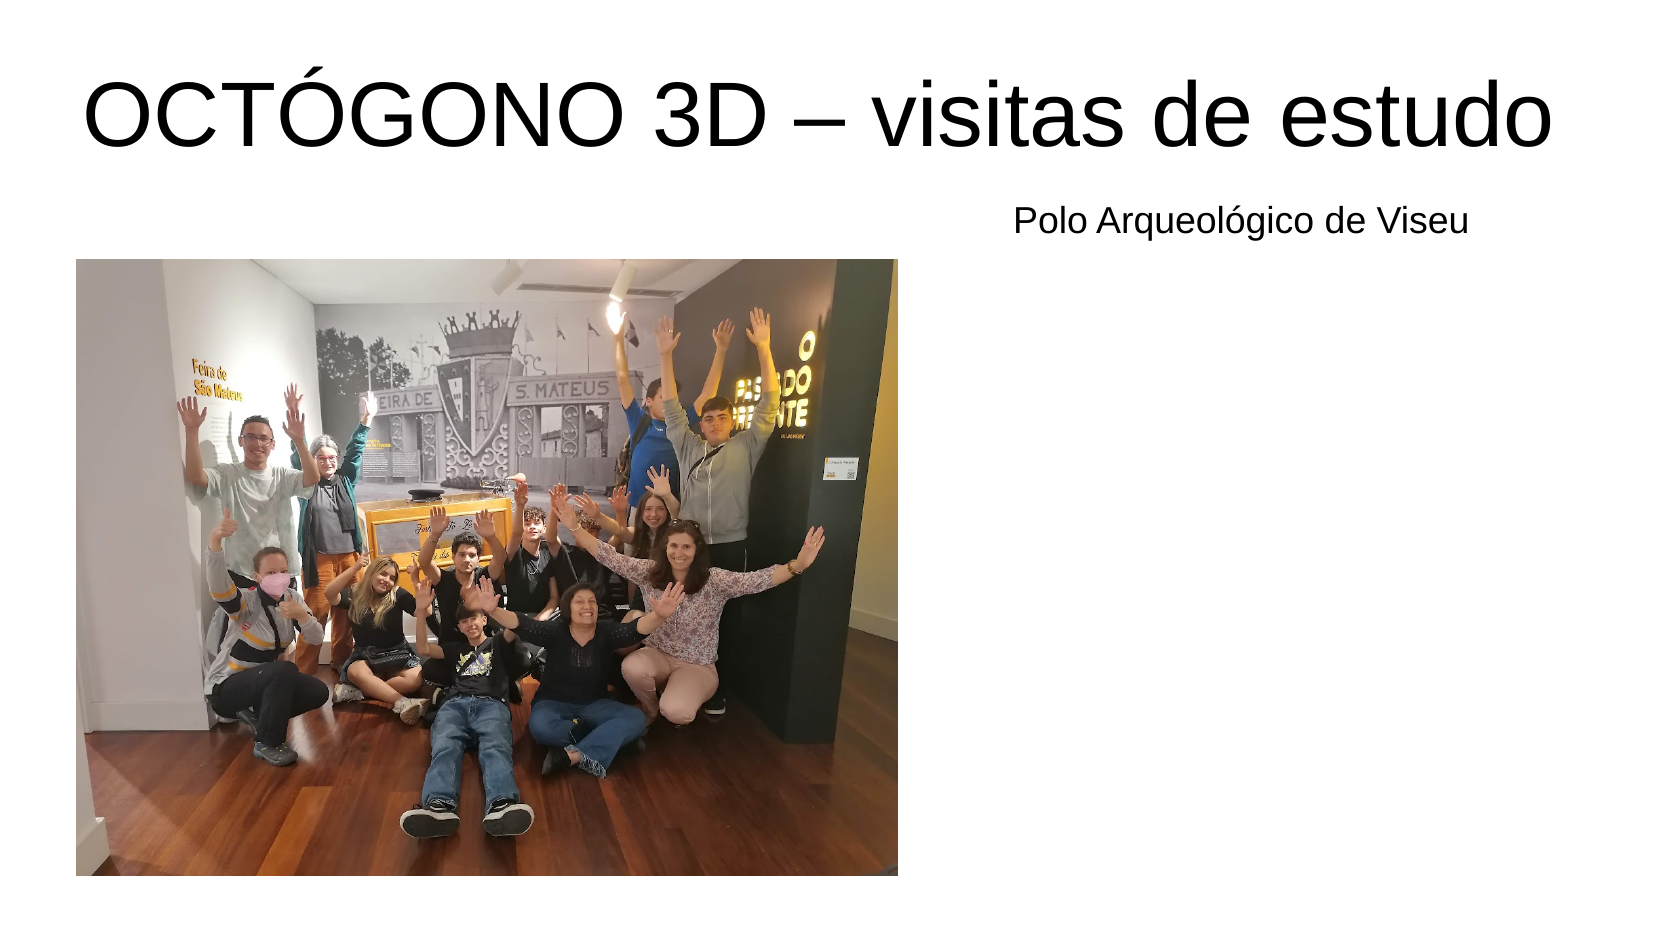

# OCTÓGONO 3D – visitas de estudo
Polo Arqueológico de Viseu